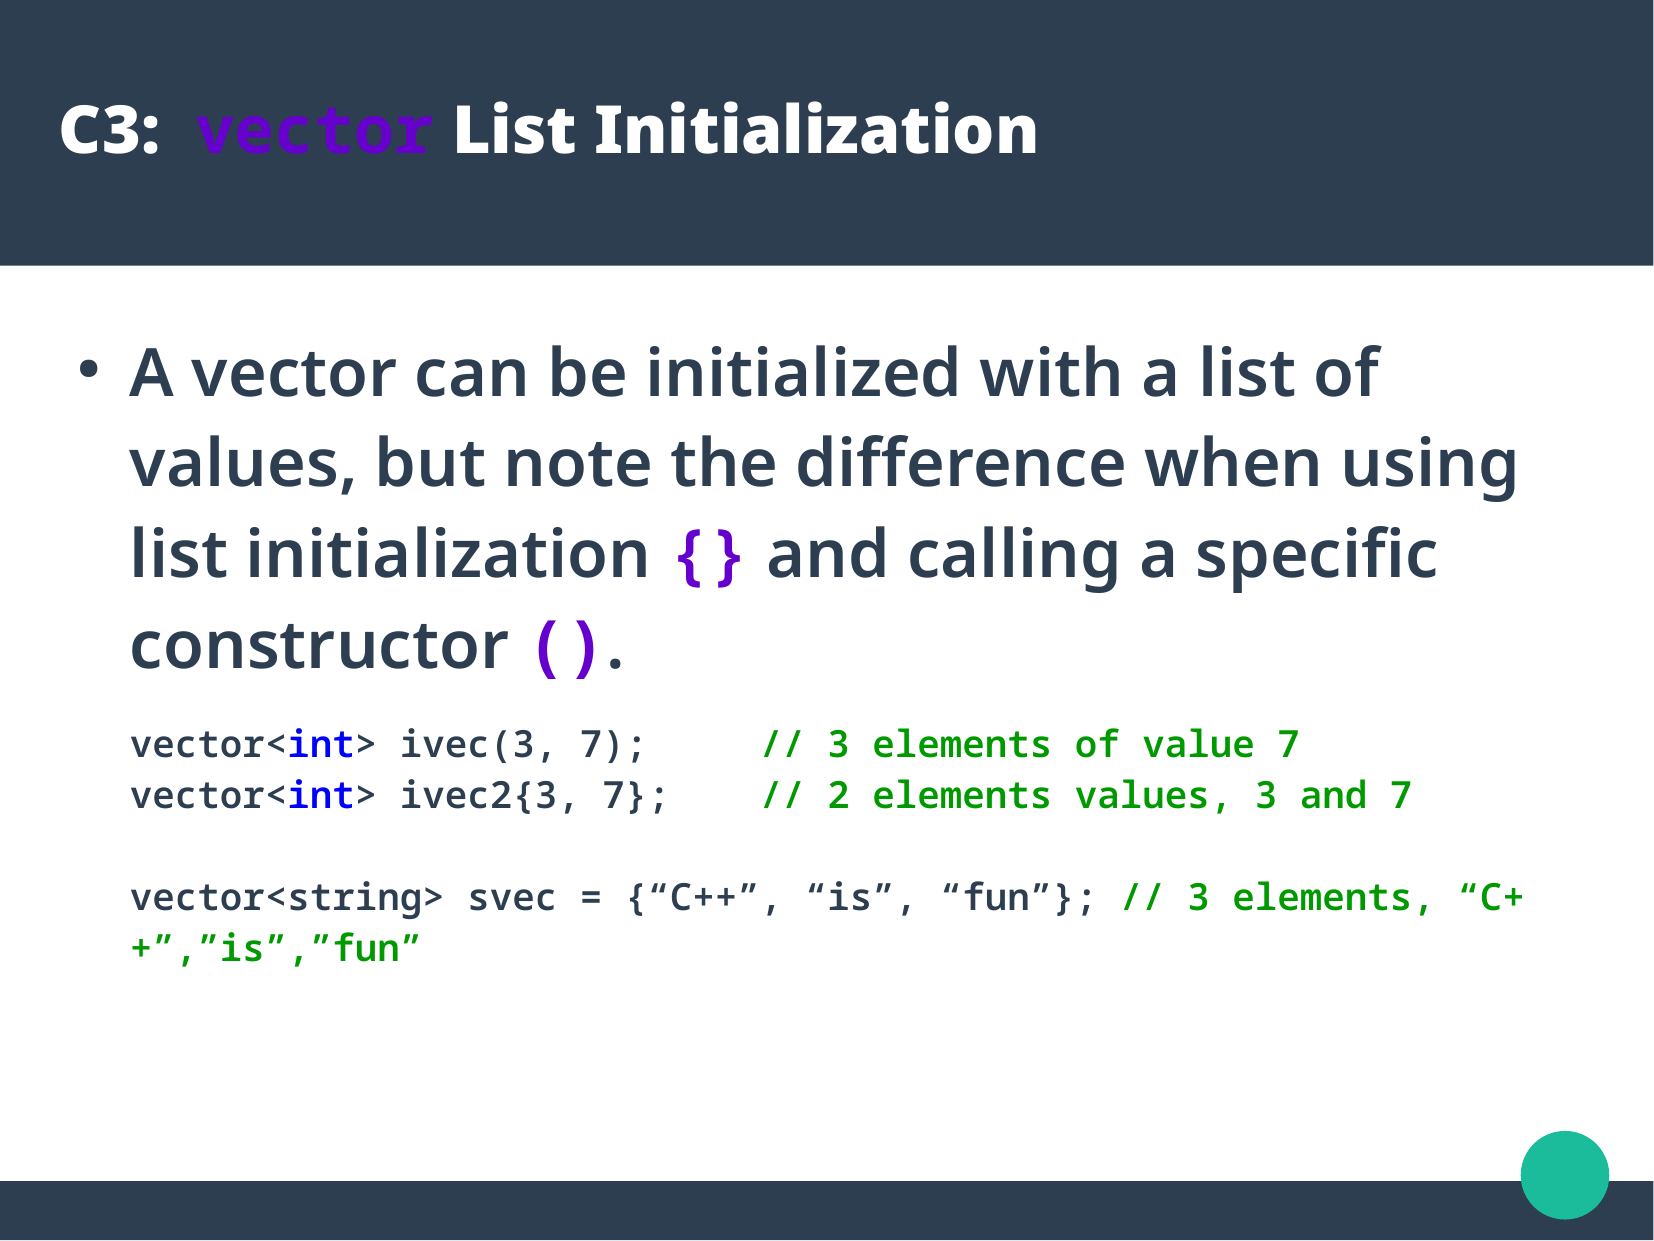

# C3: vector List Initialization
A vector can be initialized with a list of values, but note the difference when using list initialization {} and calling a specific constructor ().
vector<int> ivec(3, 7); // 3 elements of value 7
vector<int> ivec2{3, 7}; // 2 elements values, 3 and 7
vector<string> svec = {“C++”, “is”, “fun”}; // 3 elements, “C++”,”is”,”fun”